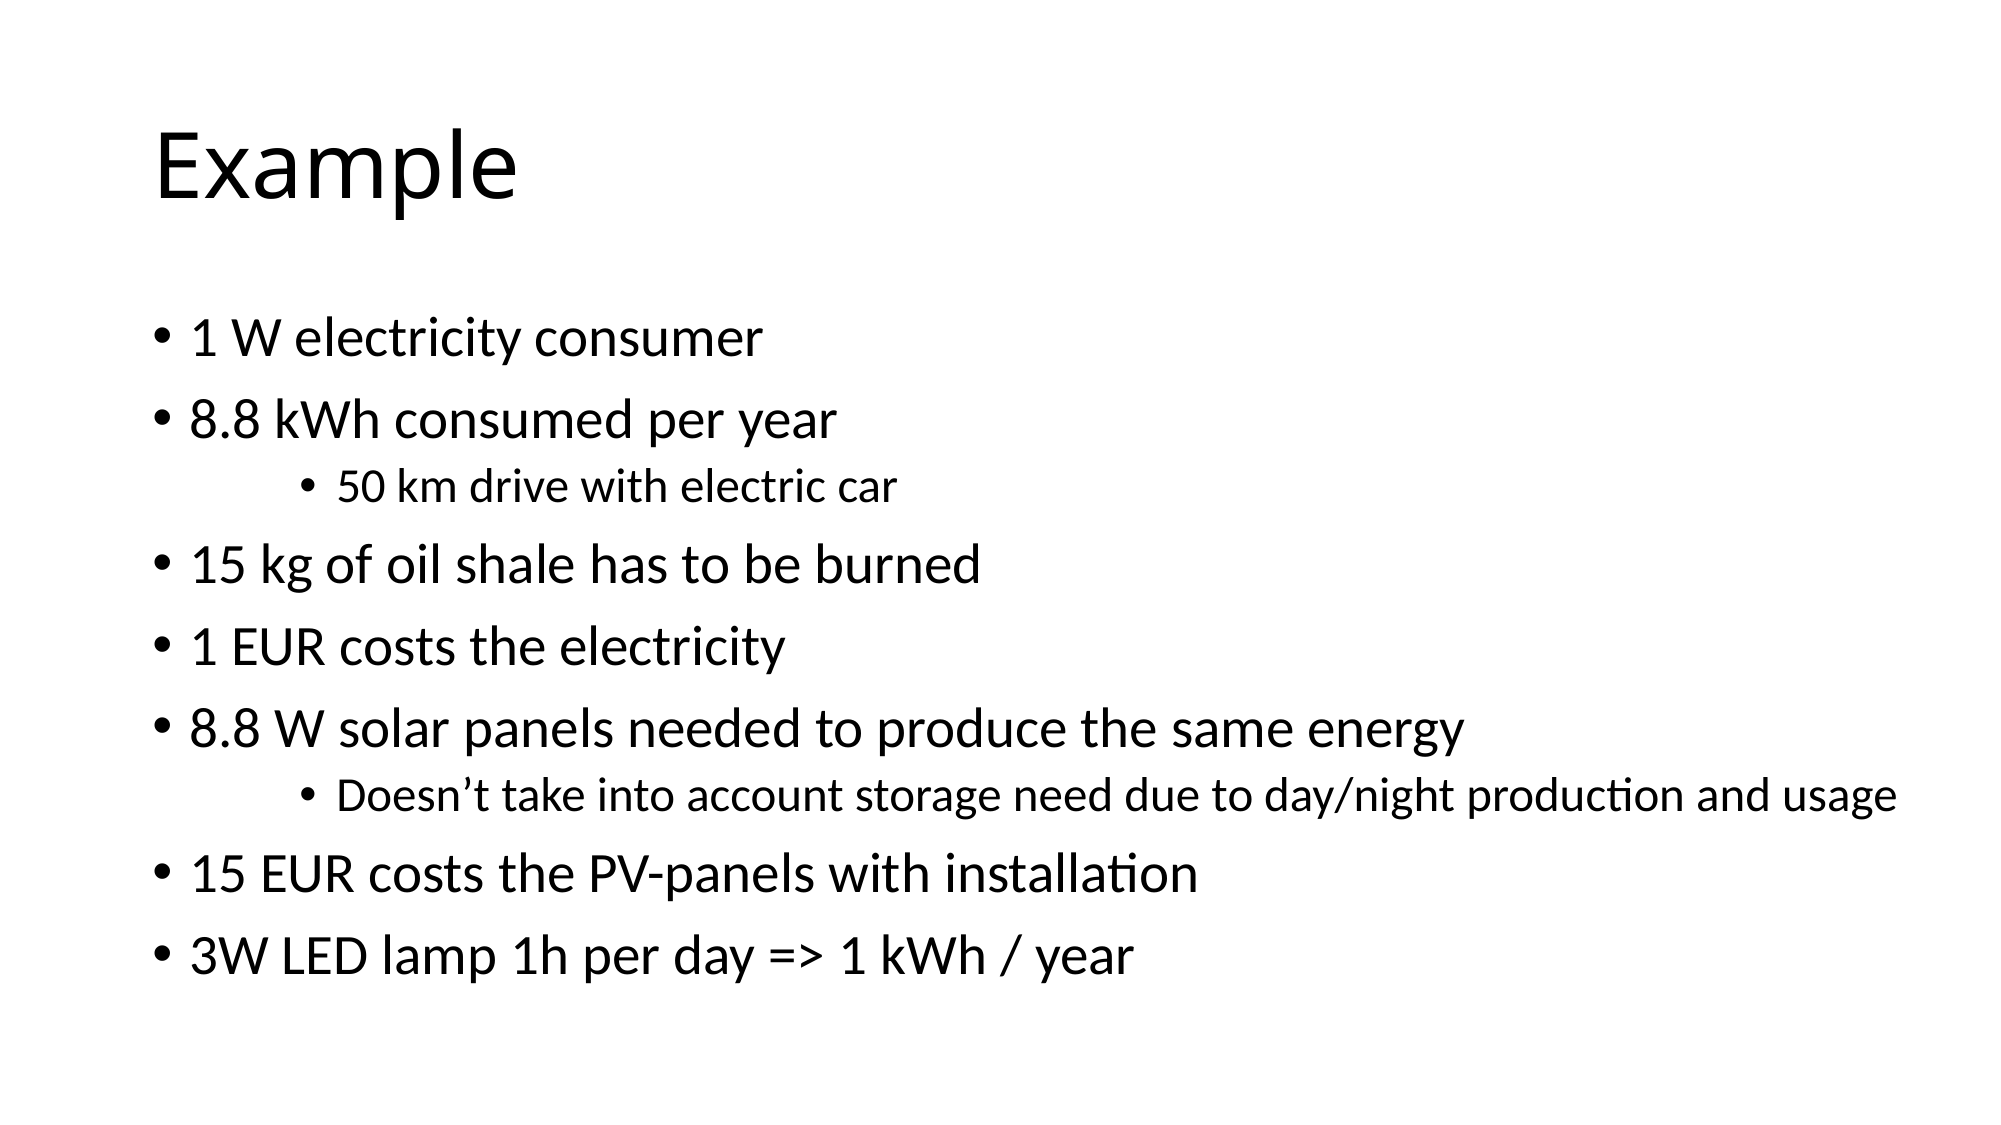

# Example
1 W electricity consumer
8.8 kWh consumed per year
50 km drive with electric car
15 kg of oil shale has to be burned
1 EUR costs the electricity
8.8 W solar panels needed to produce the same energy
Doesn’t take into account storage need due to day/night production and usage
15 EUR costs the PV-panels with installation
3W LED lamp 1h per day => 1 kWh / year